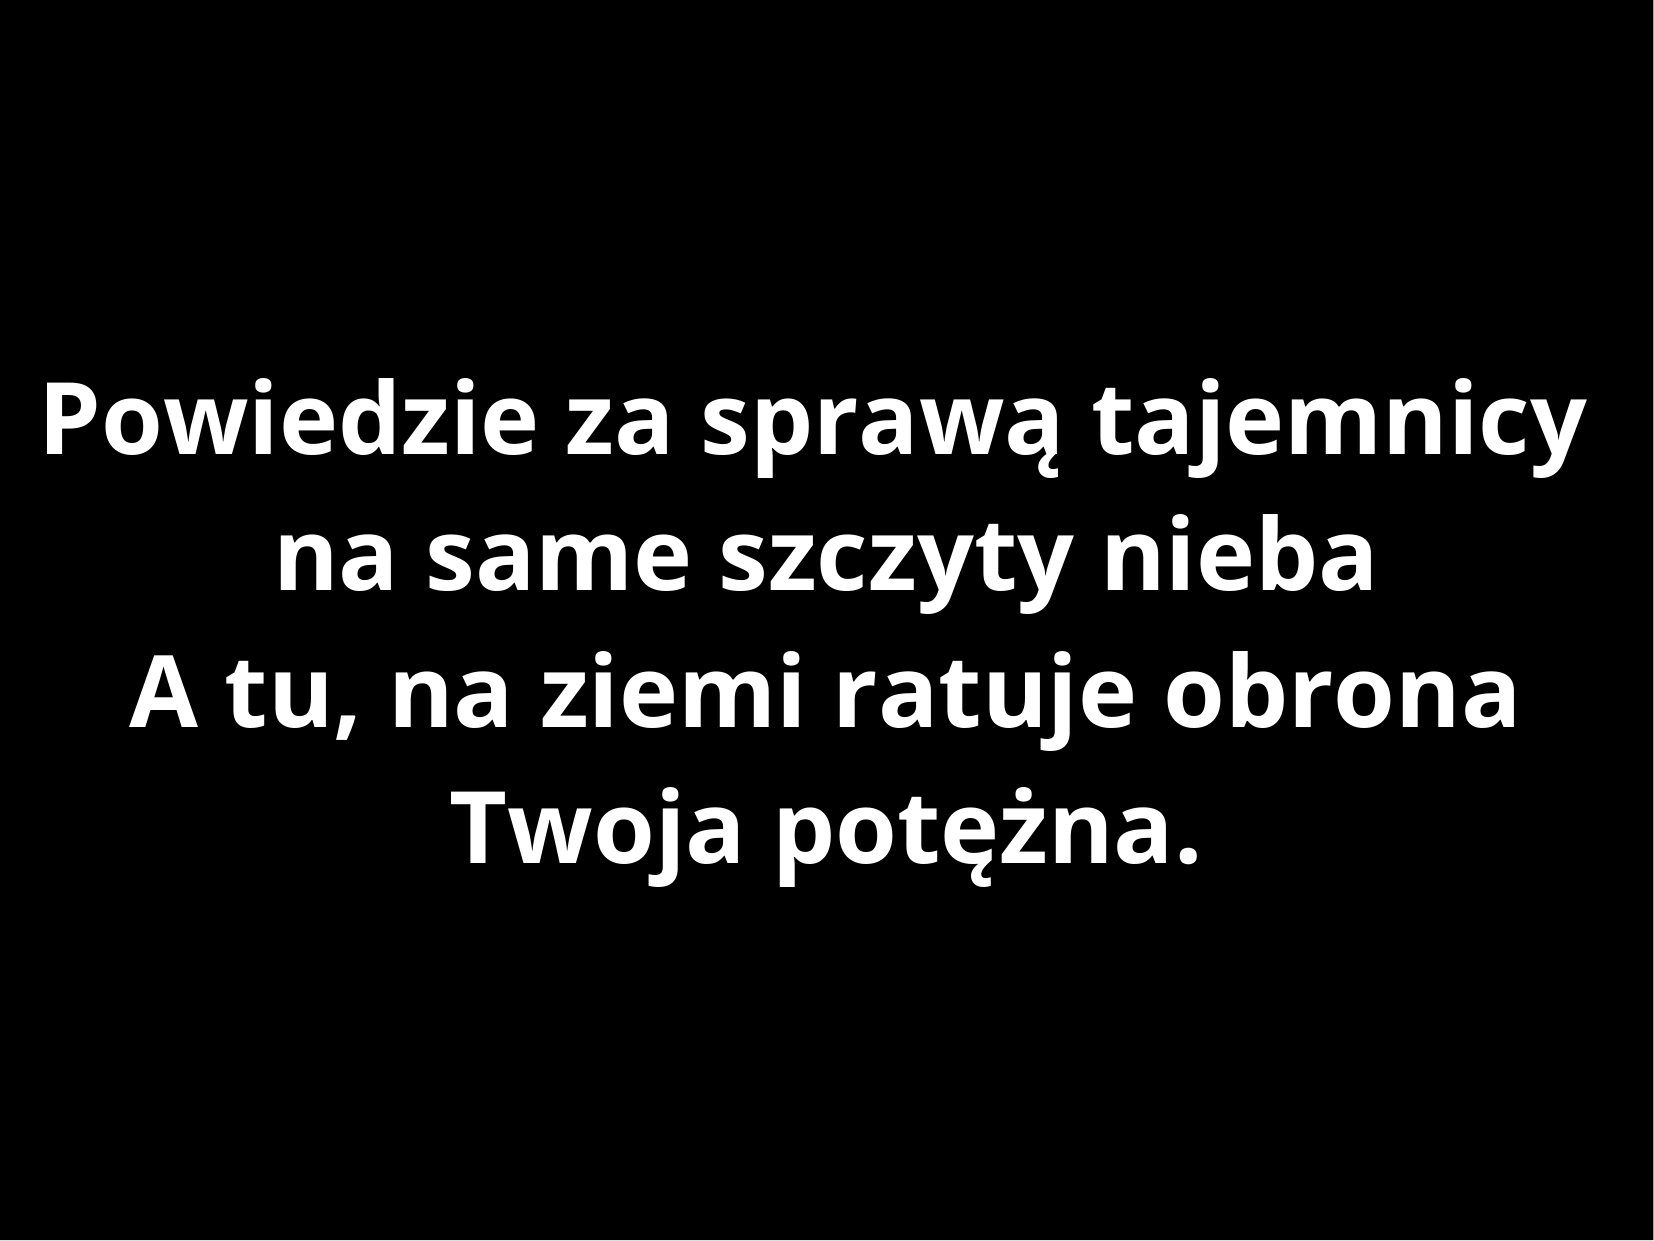

# Powiedzie za sprawą tajemnicy na same szczyty nieba A tu, na ziemi ratuje obrona Twoja potężna.